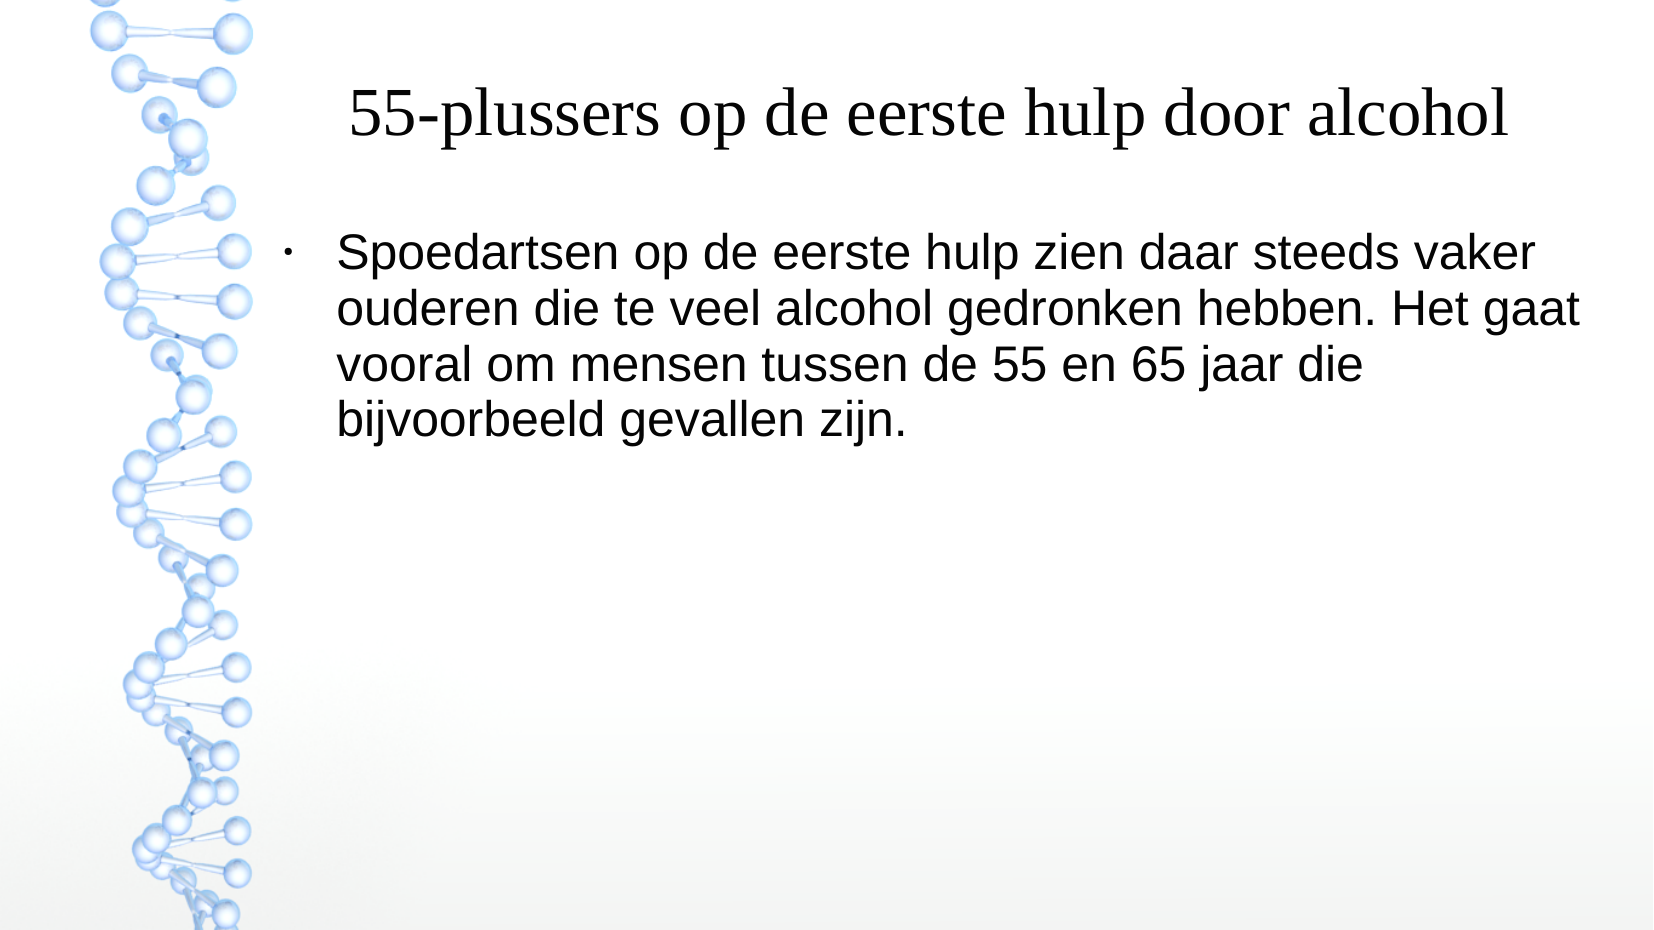

# 55-plussers op de eerste hulp door alcohol
Spoedartsen op de eerste hulp zien daar steeds vaker ouderen die te veel alcohol gedronken hebben. Het gaat vooral om mensen tussen de 55 en 65 jaar die bijvoorbeeld gevallen zijn.
7